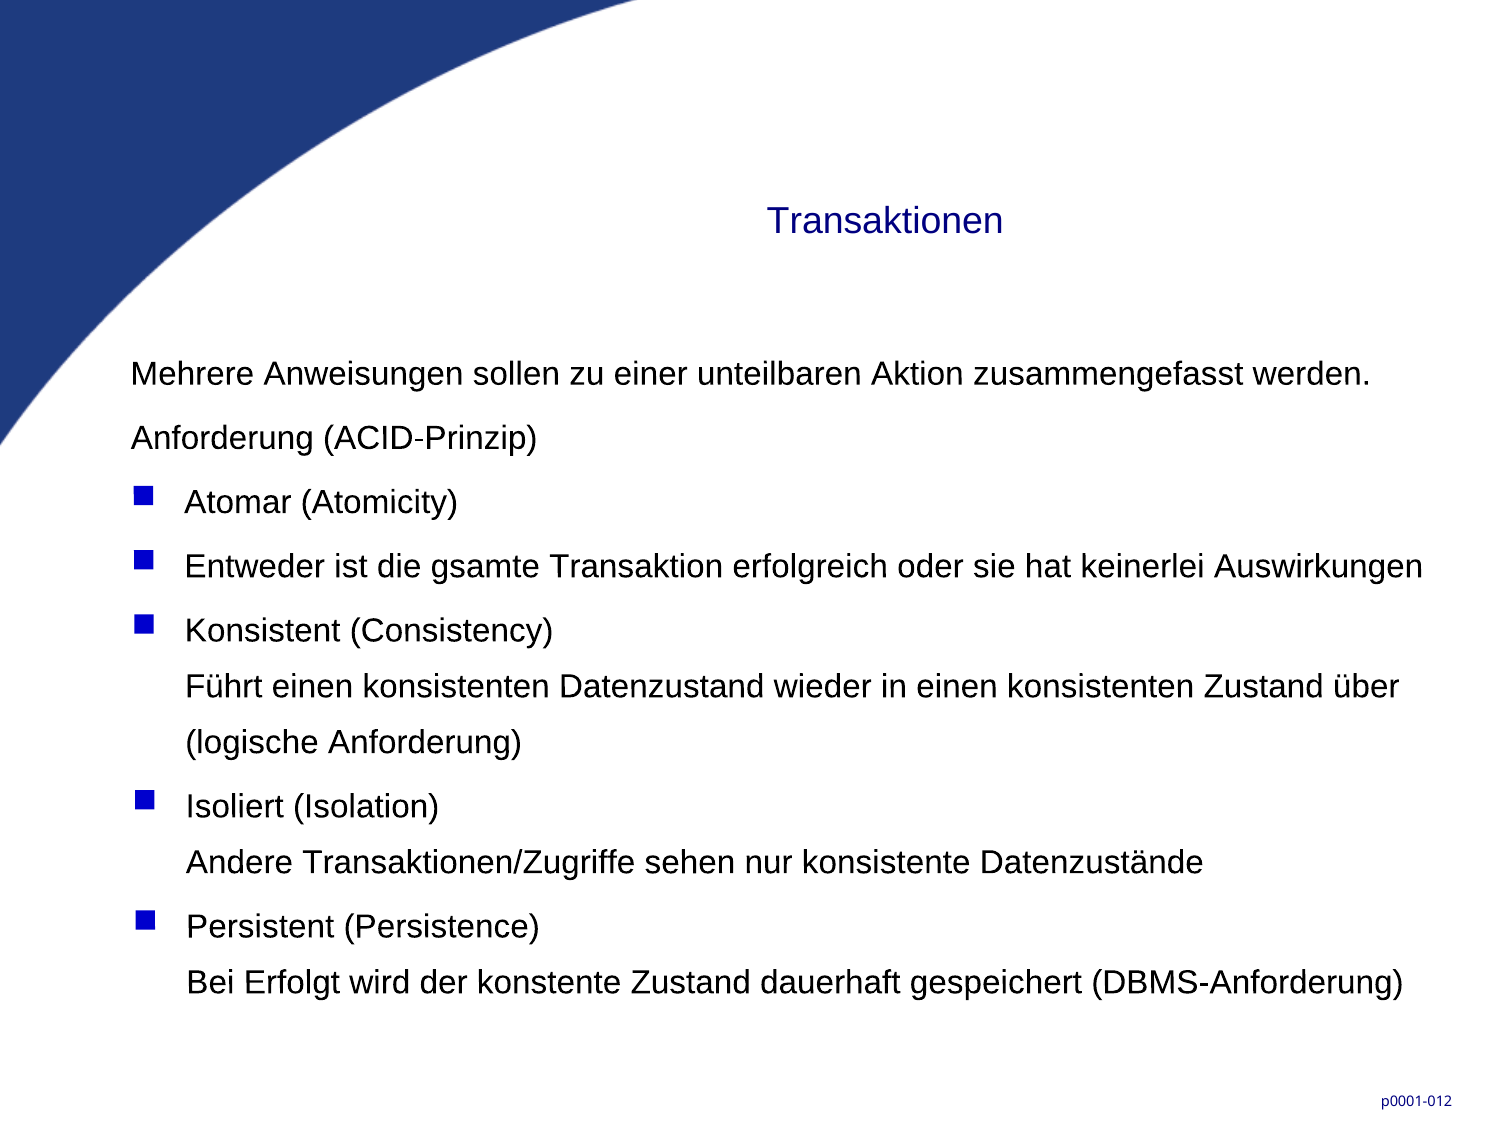

# Transaktionen
Mehrere Anweisungen sollen zu einer unteilbaren Aktion zusammengefasst werden.
Anforderung (ACID-Prinzip)
Atomar (Atomicity)
Entweder ist die gsamte Transaktion erfolgreich oder sie hat keinerlei Auswirkungen
Konsistent (Consistency)
Führt einen konsistenten Datenzustand wieder in einen konsistenten Zustand über
(logische Anforderung)
Isoliert (Isolation)
Andere Transaktionen/Zugriffe sehen nur konsistente Datenzustände
Persistent (Persistence)
Bei Erfolgt wird der konstente Zustand dauerhaft gespeichert (DBMS-Anforderung)